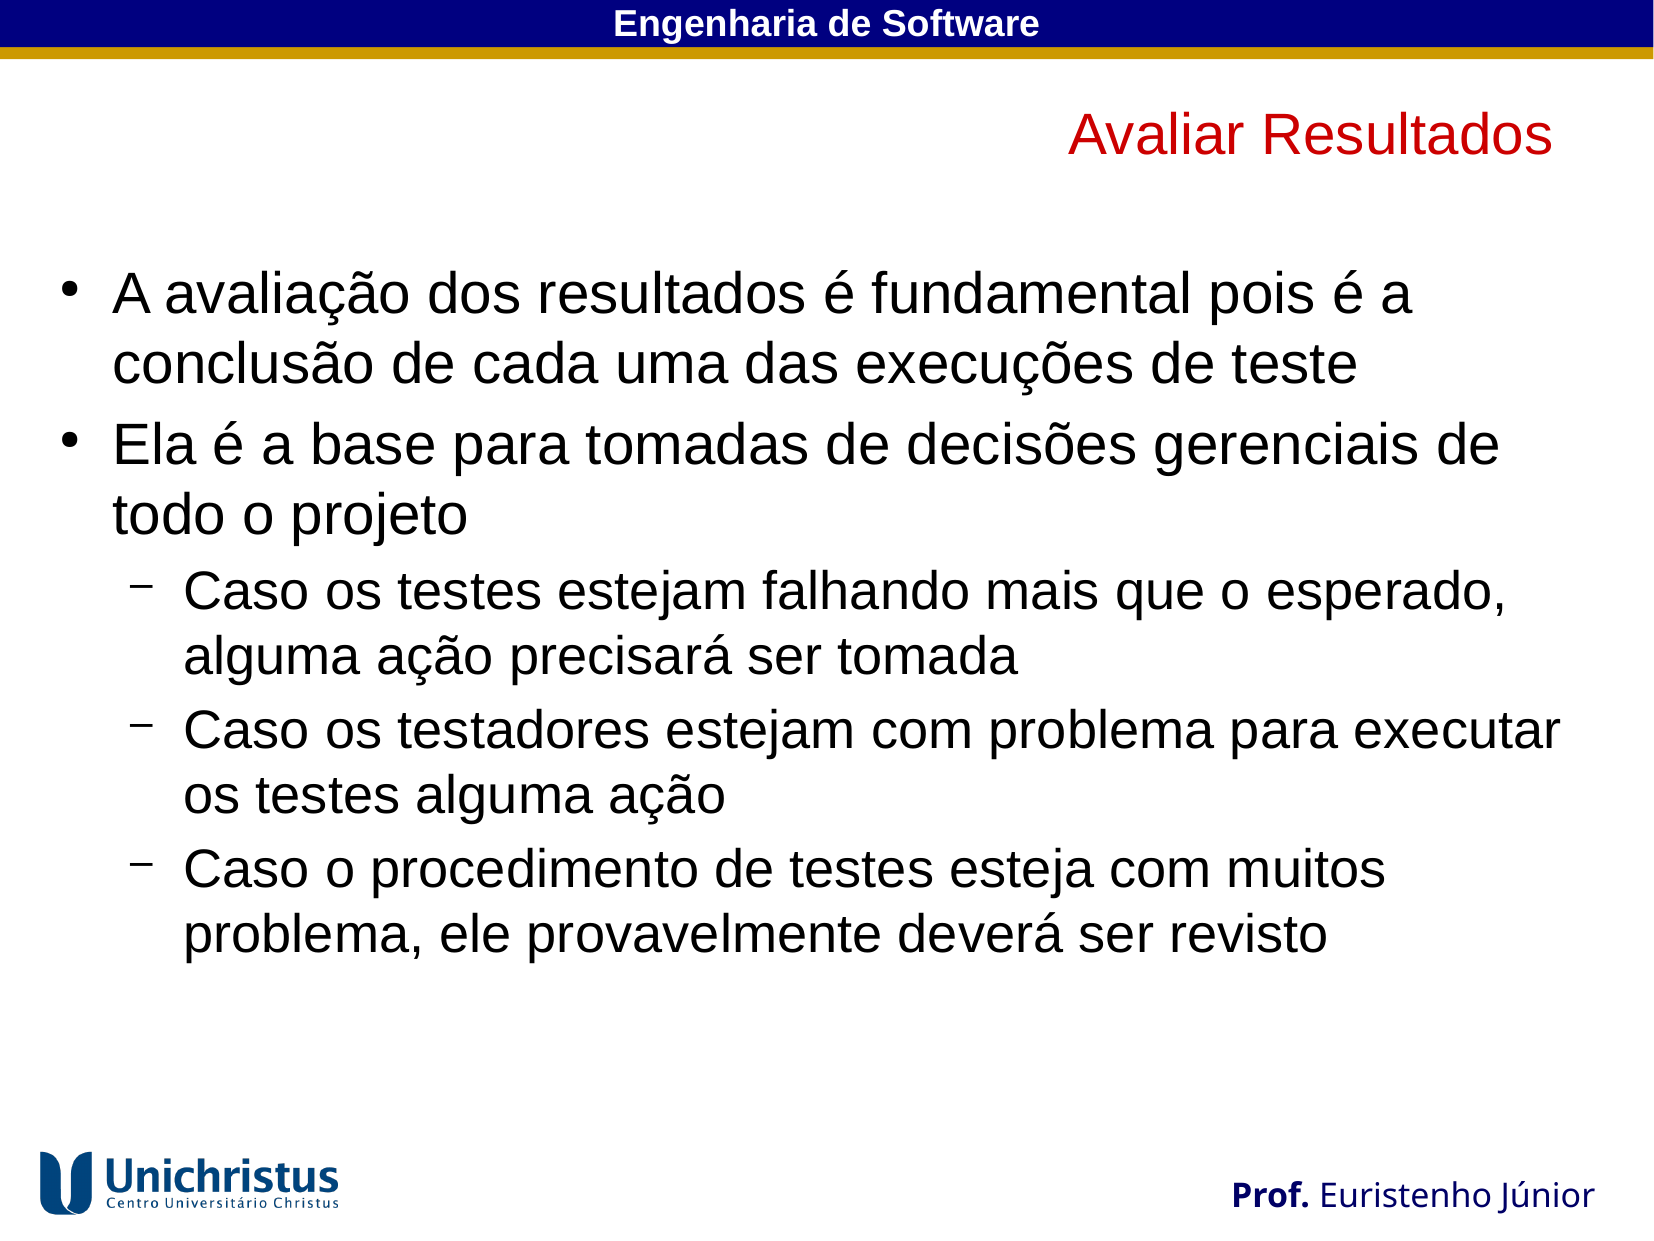

Engenharia de Software
Avaliar Resultados
# A avaliação dos resultados é fundamental pois é a conclusão de cada uma das execuções de teste
Ela é a base para tomadas de decisões gerenciais de todo o projeto
Caso os testes estejam falhando mais que o esperado, alguma ação precisará ser tomada
Caso os testadores estejam com problema para executar os testes alguma ação
Caso o procedimento de testes esteja com muitos problema, ele provavelmente deverá ser revisto
Prof. Euristenho Júnior